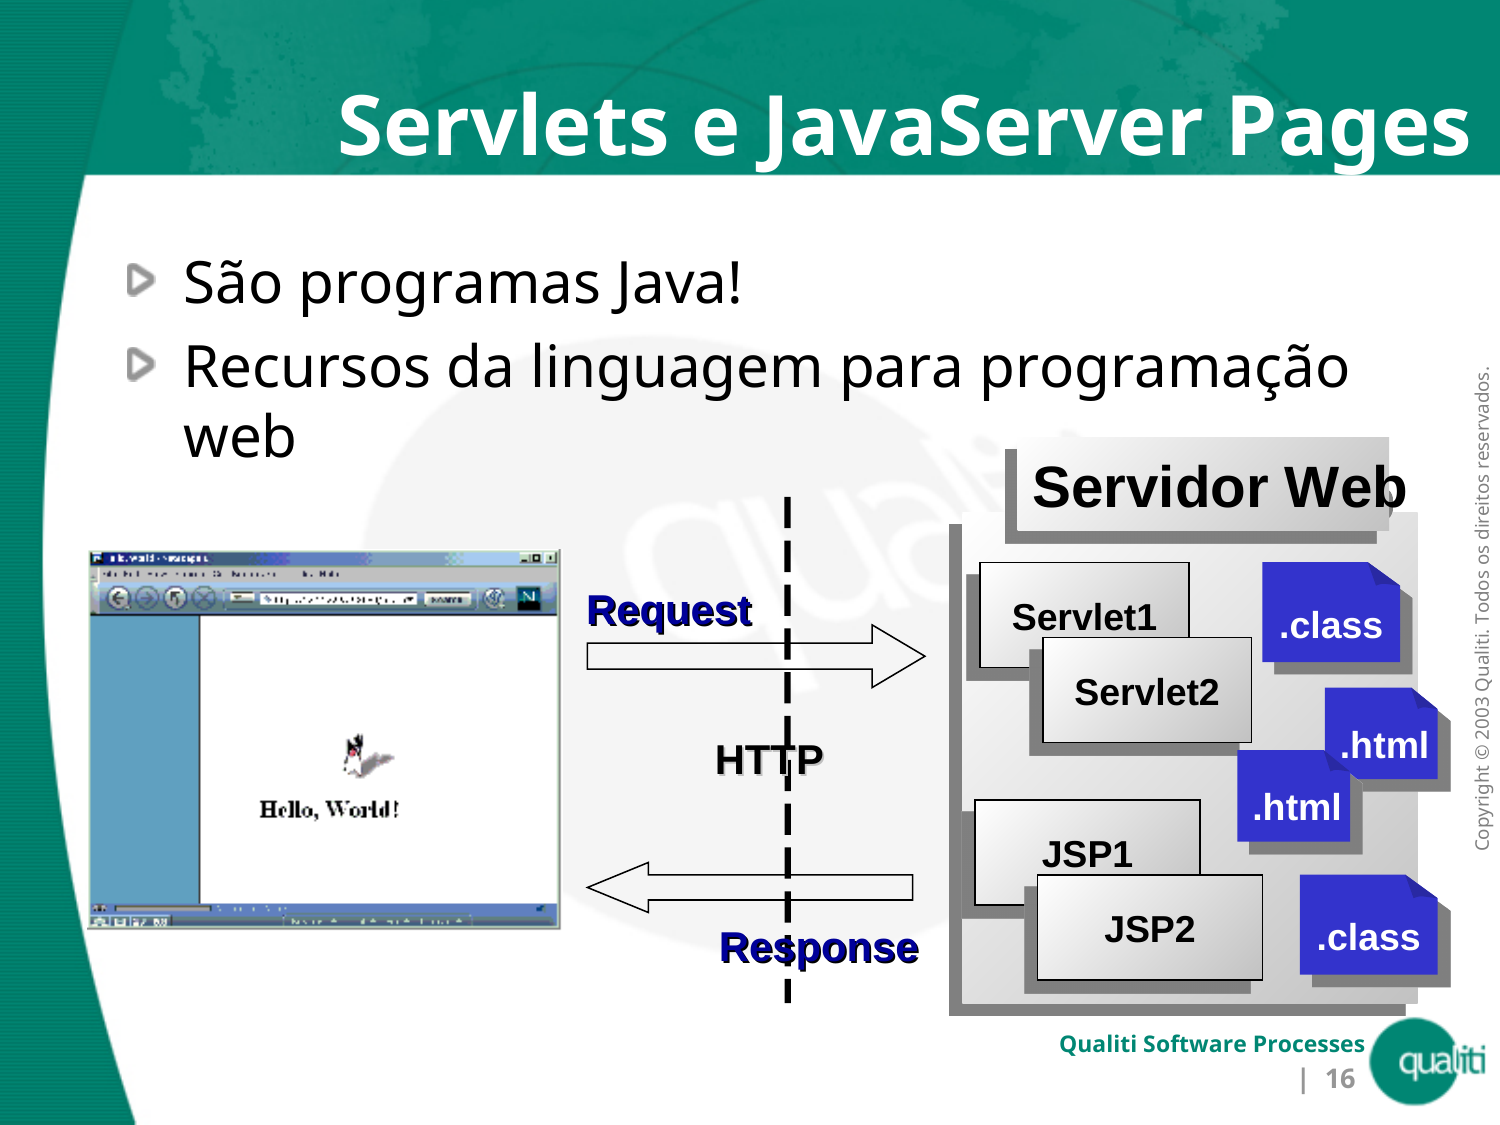

# Servlets e JavaServer Pages
São programas Java!
Recursos da linguagem para programação web
Servidor Web
.class
Servlet1
Request
Servlet2
.html
HTTP
.html
JSP1
.class
JSP2
Response